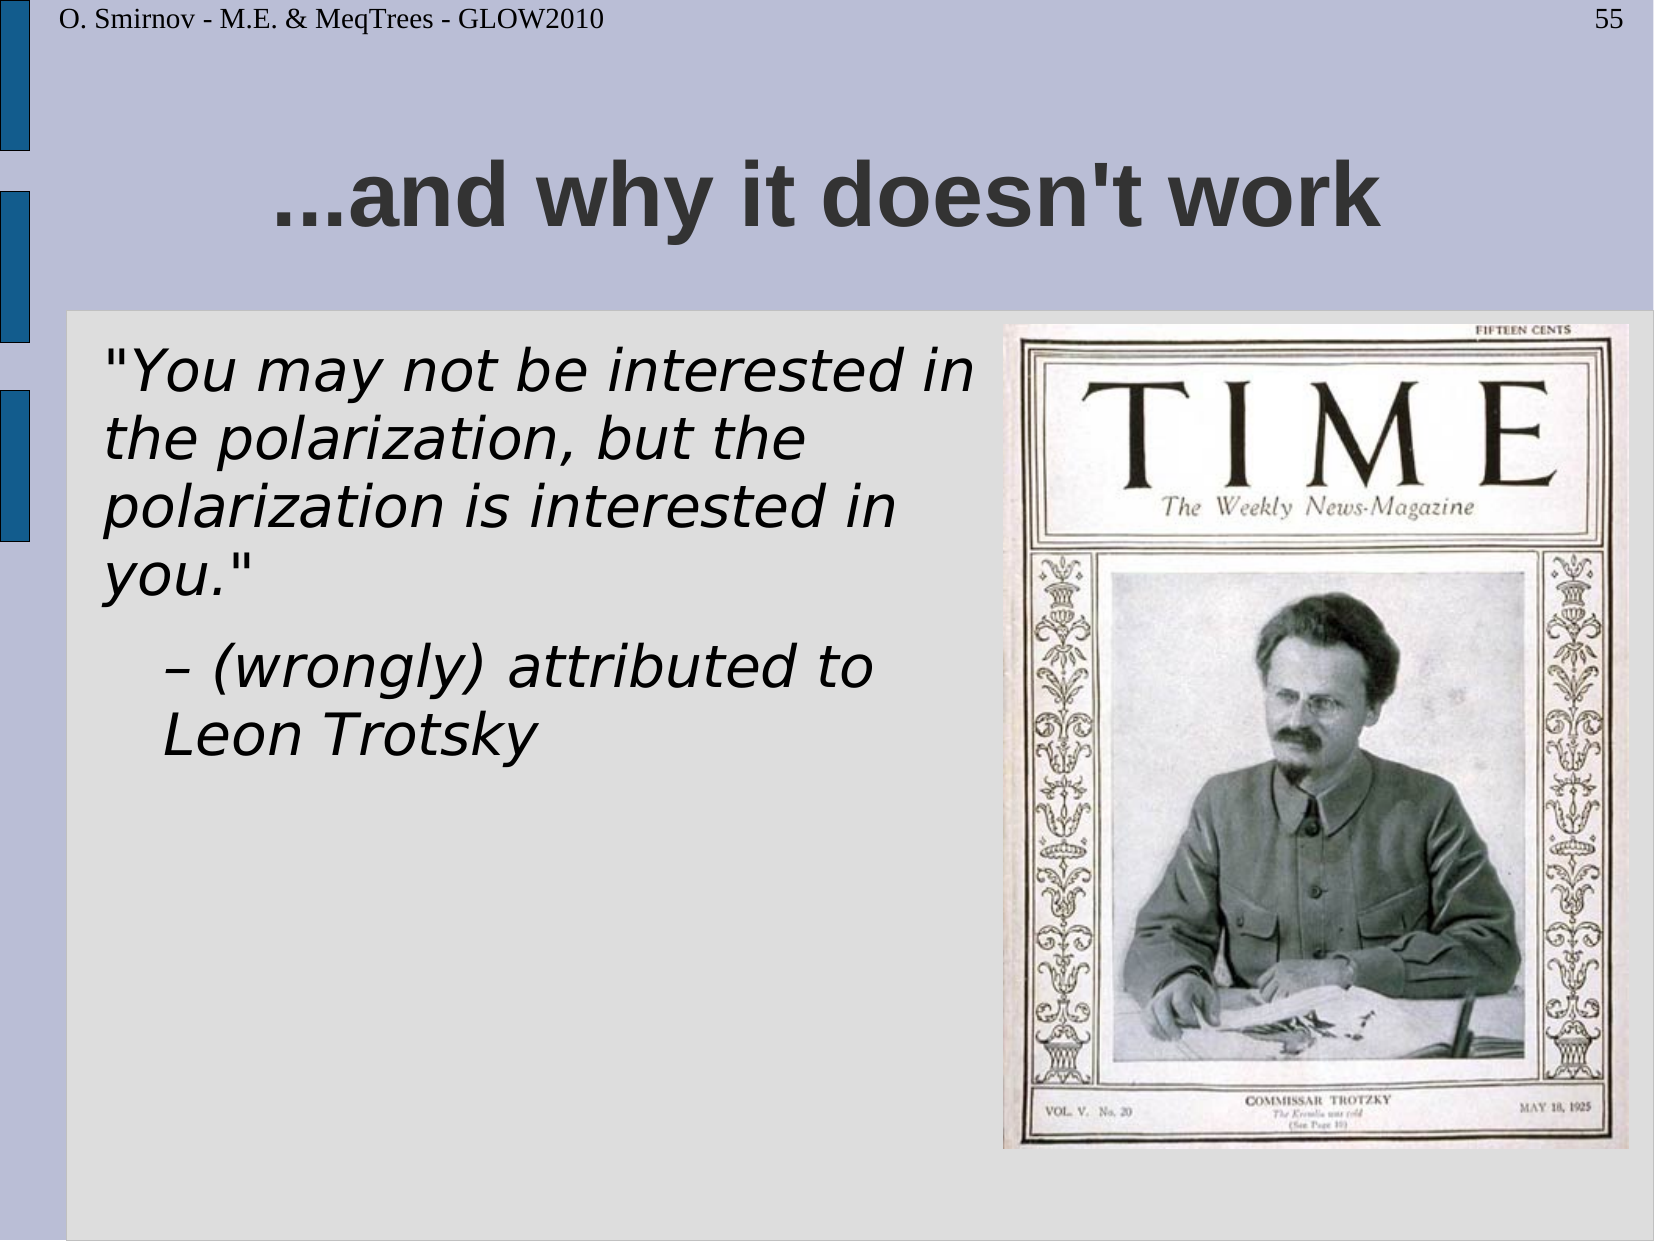

O. Smirnov - M.E. & MeqTrees - GLOW2010
55
# ...and why it doesn't work
"You may not be interested in the polarization, but the polarization is interested in you."
– (wrongly) attributed to Leon Trotsky